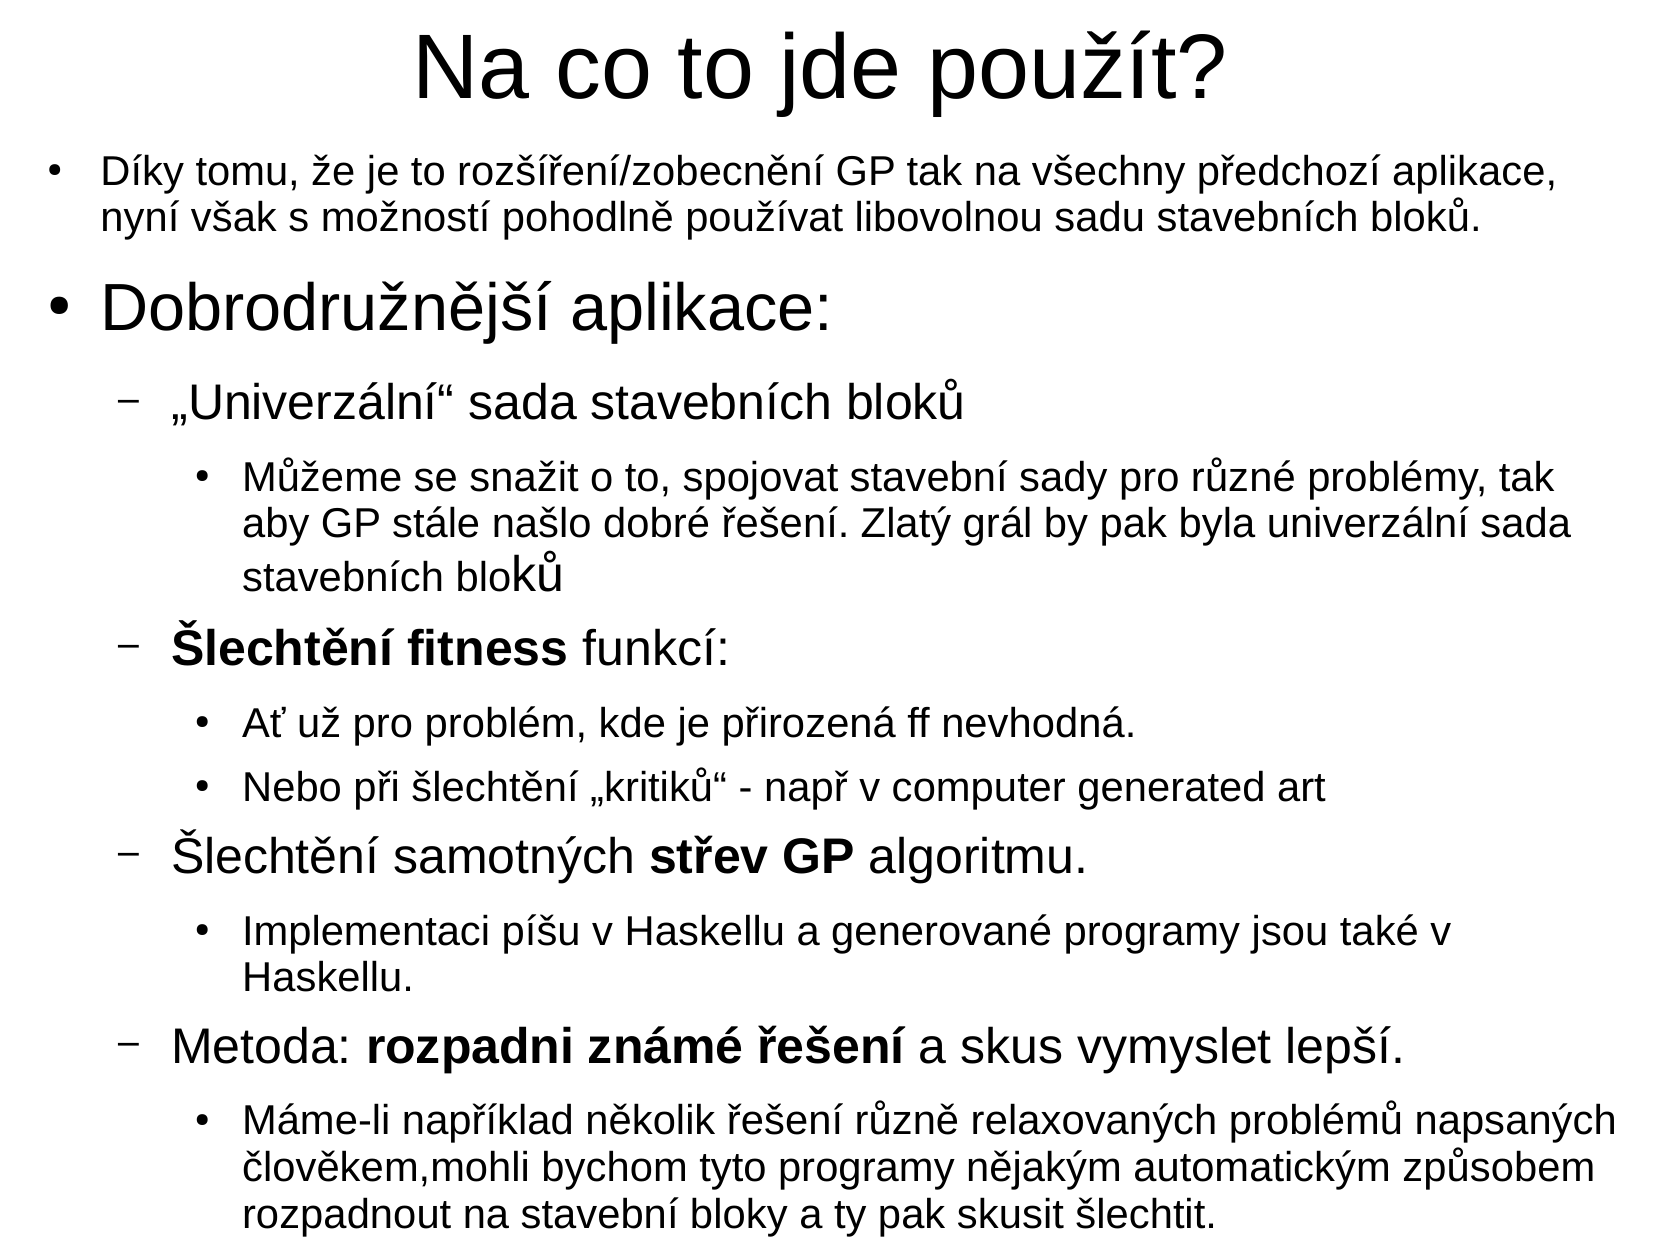

# Na co to jde použít?
Díky tomu, že je to rozšíření/zobecnění GP tak na všechny předchozí aplikace, nyní však s možností pohodlně používat libovolnou sadu stavebních bloků.
Dobrodružnější aplikace:
„Univerzální“ sada stavebních bloků
Můžeme se snažit o to, spojovat stavební sady pro různé problémy, tak aby GP stále našlo dobré řešení. Zlatý grál by pak byla univerzální sada stavebních bloků
Šlechtění fitness funkcí:
Ať už pro problém, kde je přirozená ff nevhodná.
Nebo při šlechtění „kritiků“ - např v computer generated art
Šlechtění samotných střev GP algoritmu.
Implementaci píšu v Haskellu a generované programy jsou také v Haskellu.
Metoda: rozpadni známé řešení a skus vymyslet lepší.
Máme-li například několik řešení různě relaxovaných problémů napsaných člověkem,mohli bychom tyto programy nějakým automatickým způsobem rozpadnout na stavební bloky a ty pak skusit šlechtit.